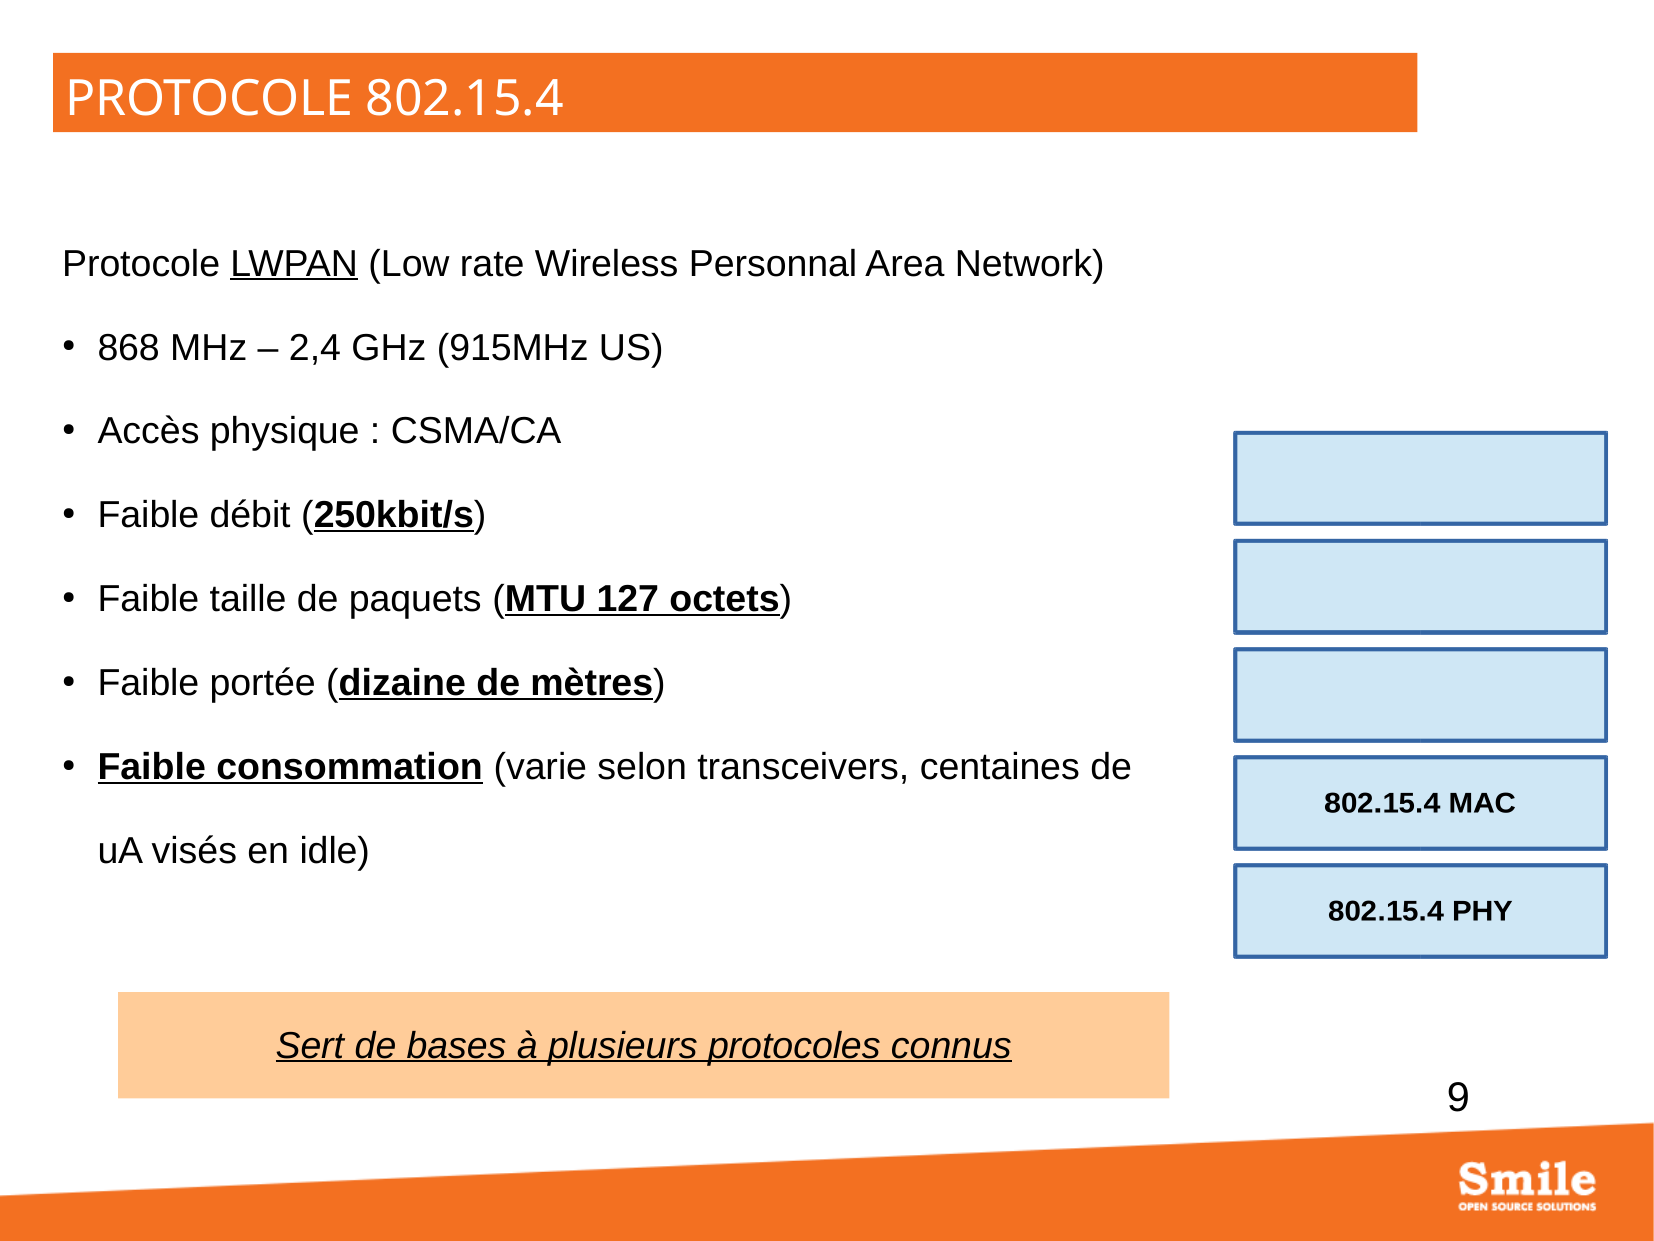

# Protocole 802.15.4
Protocole LWPAN (Low rate Wireless Personnal Area Network)
868 MHz – 2,4 GHz (915MHz US)
Accès physique : CSMA/CA
Faible débit (250kbit/s)
Faible taille de paquets (MTU 127 octets)
Faible portée (dizaine de mètres)
Faible consommation (varie selon transceivers, centaines de uA visés en idle)
Sert de bases à plusieurs protocoles connus